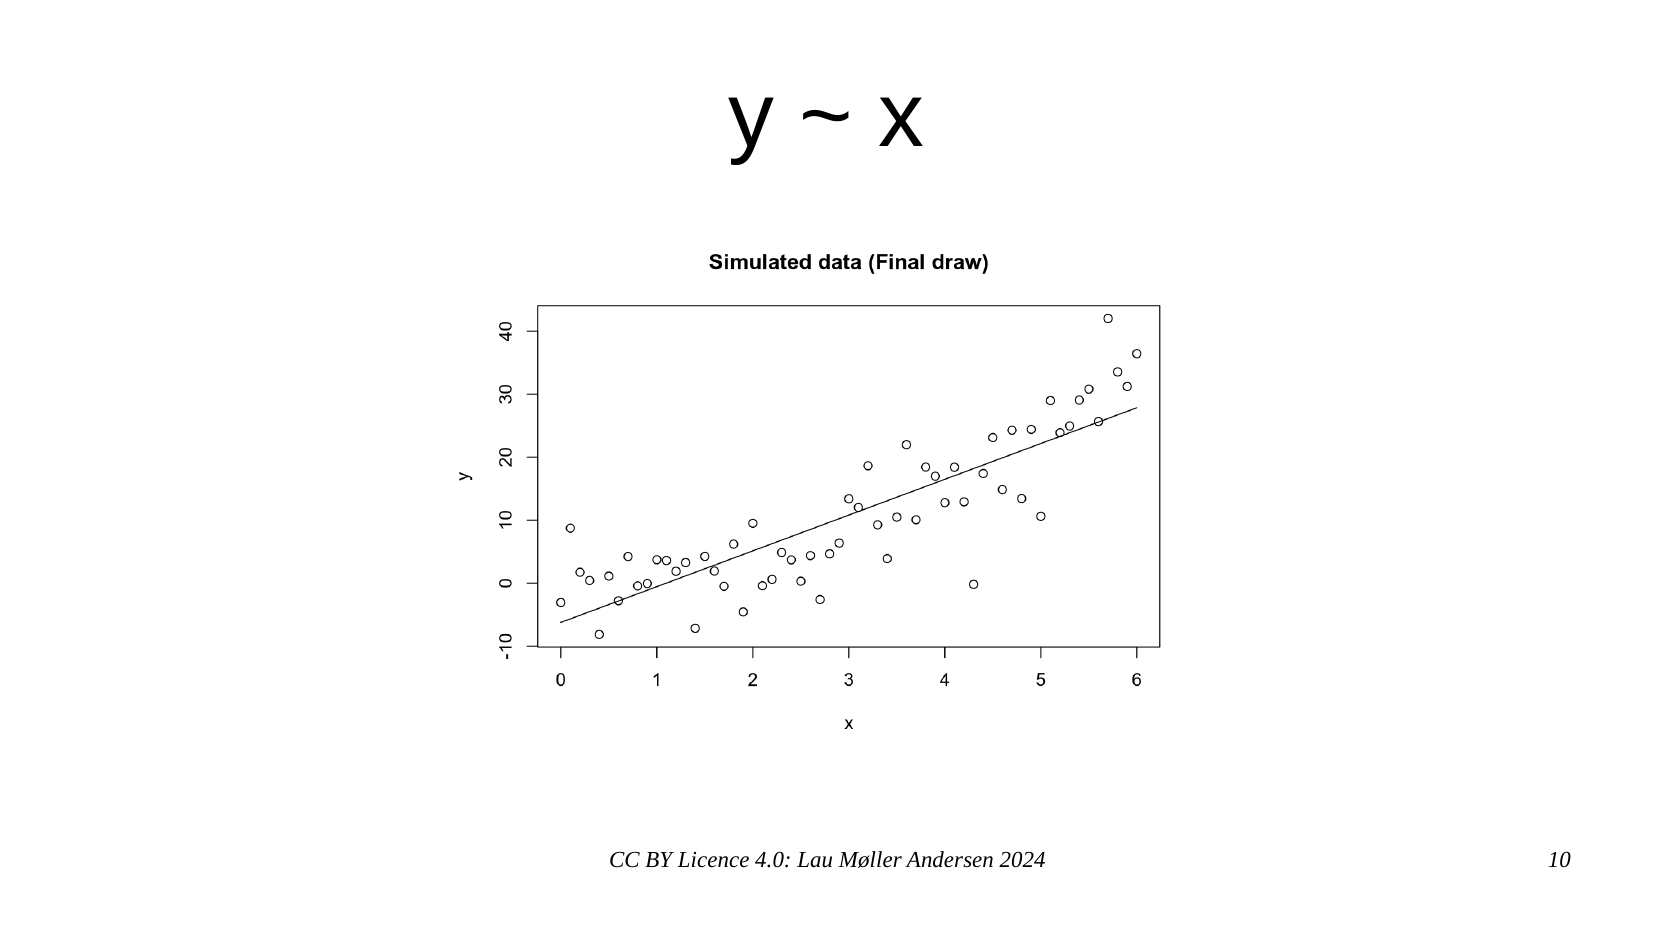

# y ~ x
CC BY Licence 4.0: Lau Møller Andersen 2024
10